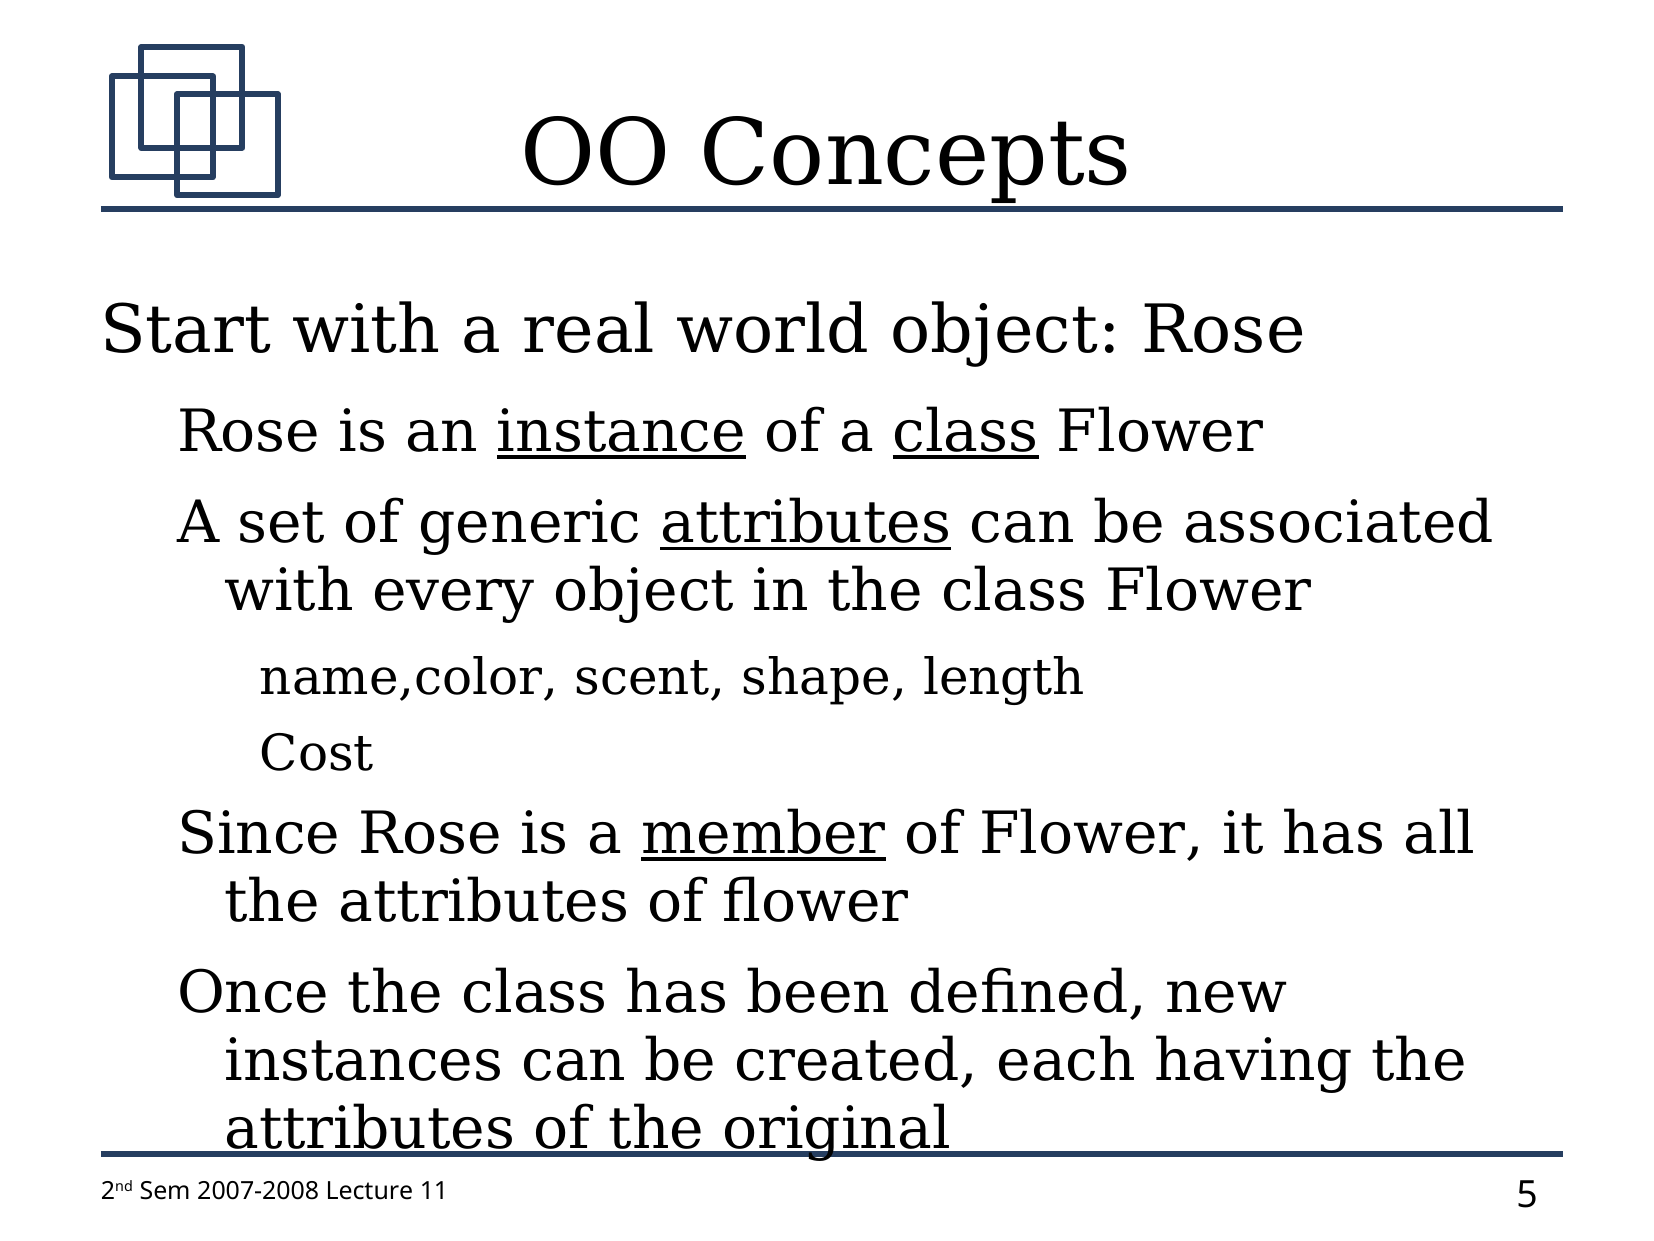

# OO Concepts
Start with a real world object: Rose
Rose is an instance of a class Flower
A set of generic attributes can be associated with every object in the class Flower
name,color, scent, shape, length
Cost
Since Rose is a member of Flower, it has all the attributes of flower
Once the class has been defined, new instances can be created, each having the attributes of the original